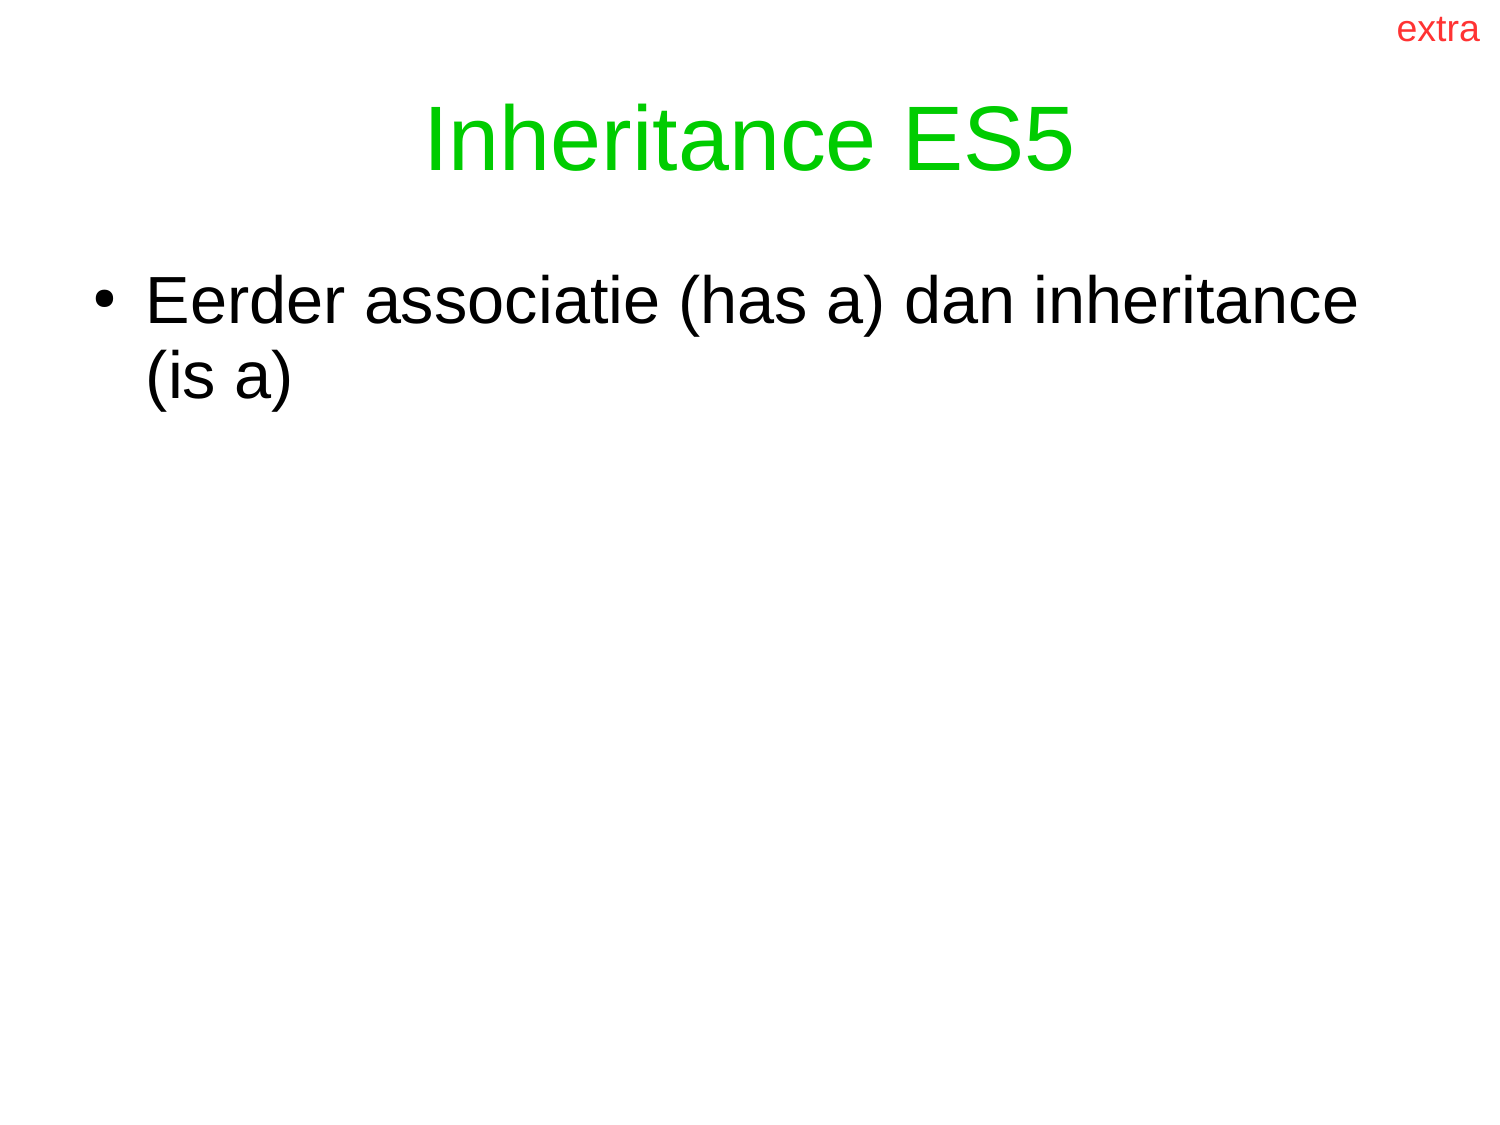

extra
# Inheritance ES5
Eerder associatie (has a) dan inheritance (is a)